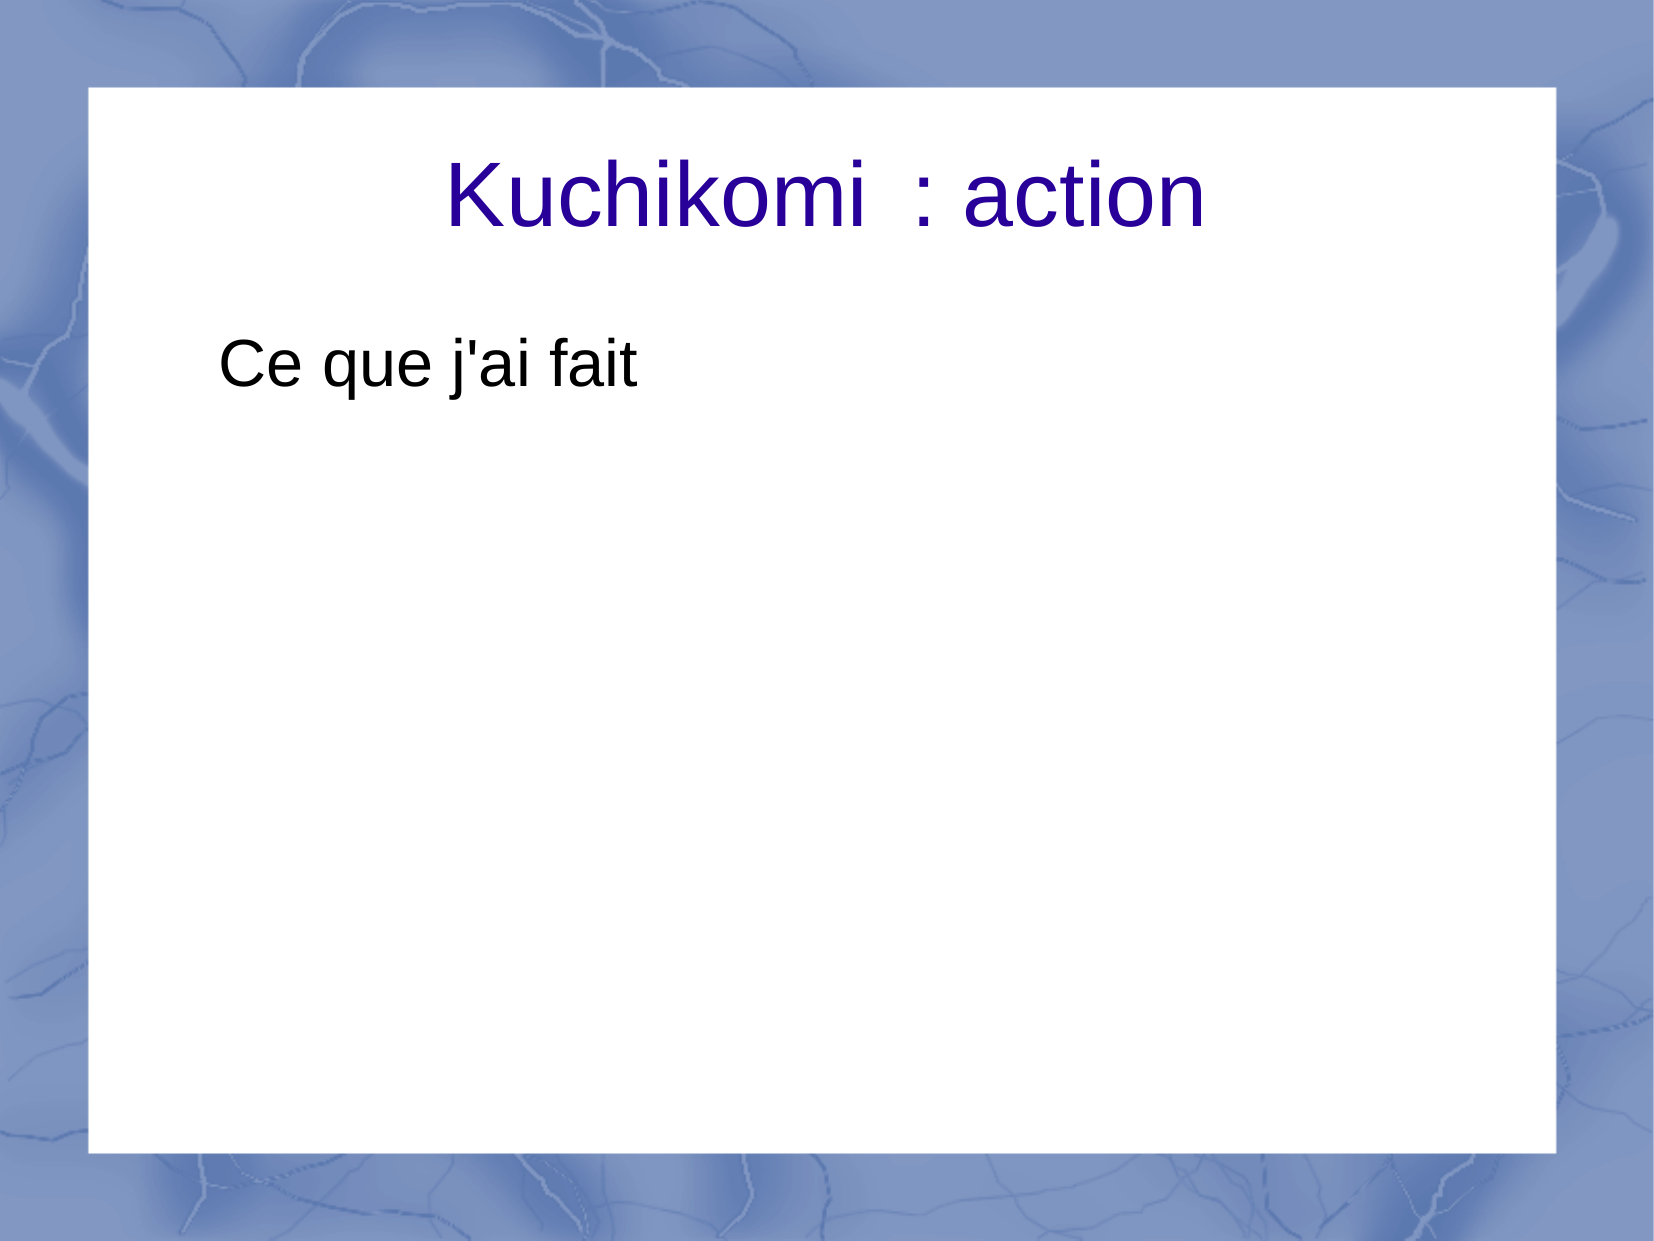

# Kuchikomi  : action
Ce que j'ai fait